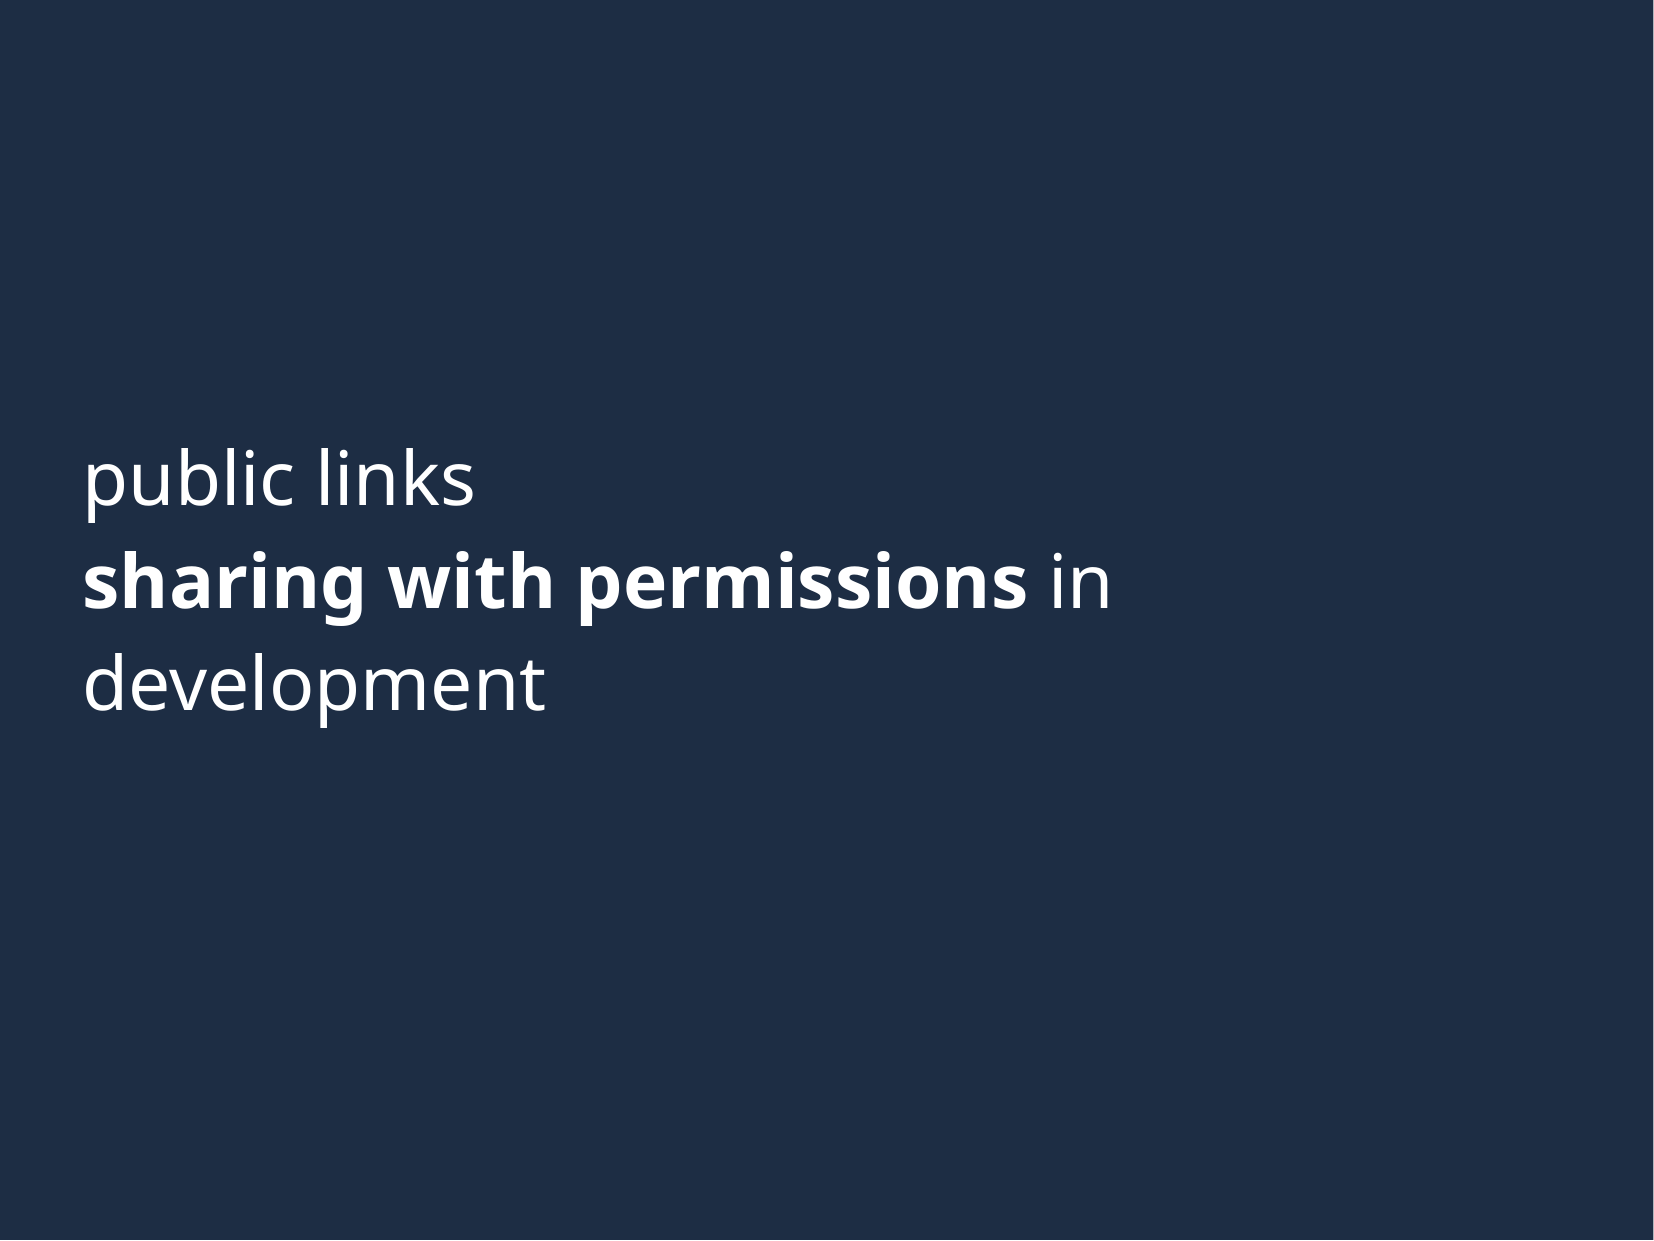

# public links
sharing with permissions in development